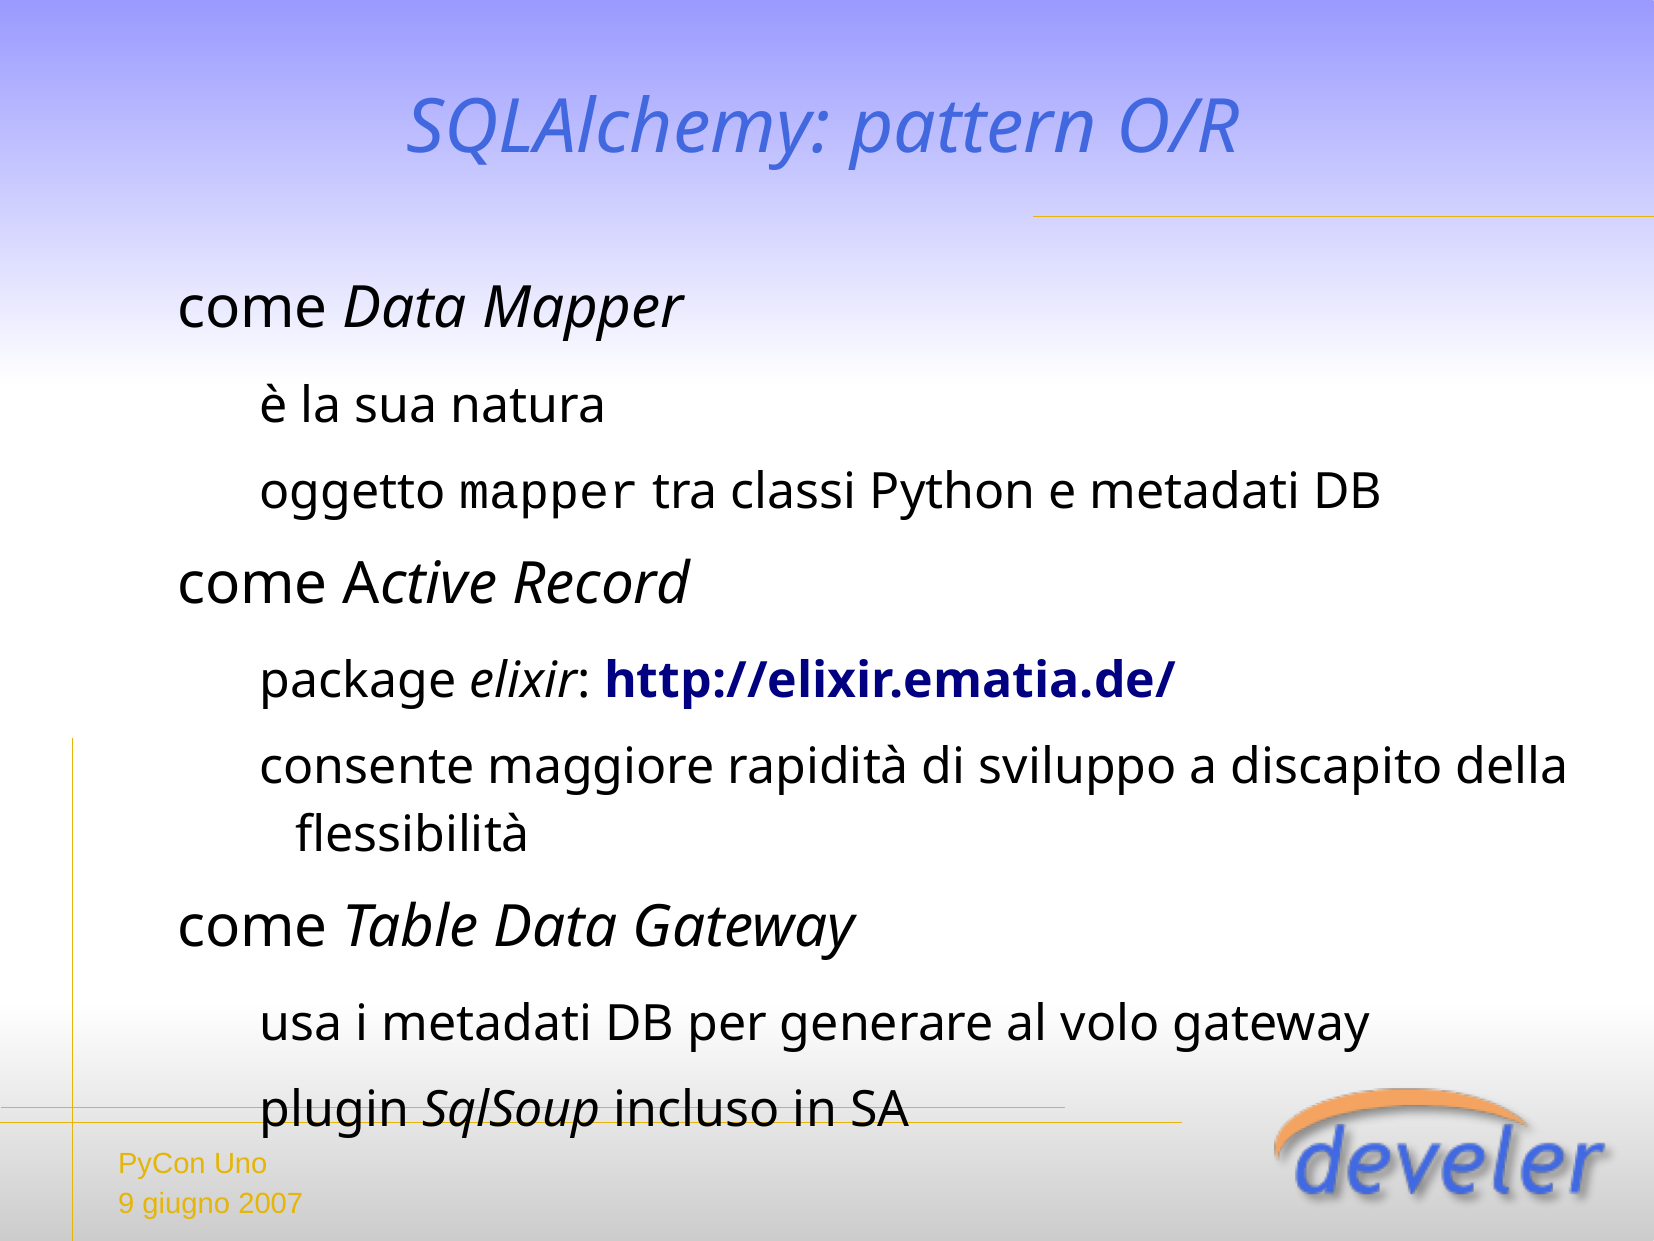

# SQLAlchemy: pattern O/R
come Data Mapper
è la sua natura
oggetto mapper tra classi Python e metadati DB
come Active Record
package elixir: http://elixir.ematia.de/
consente maggiore rapidità di sviluppo a discapito della flessibilità
come Table Data Gateway
usa i metadati DB per generare al volo gateway
plugin SqlSoup incluso in SA
PyCon Uno
9 giugno 2007